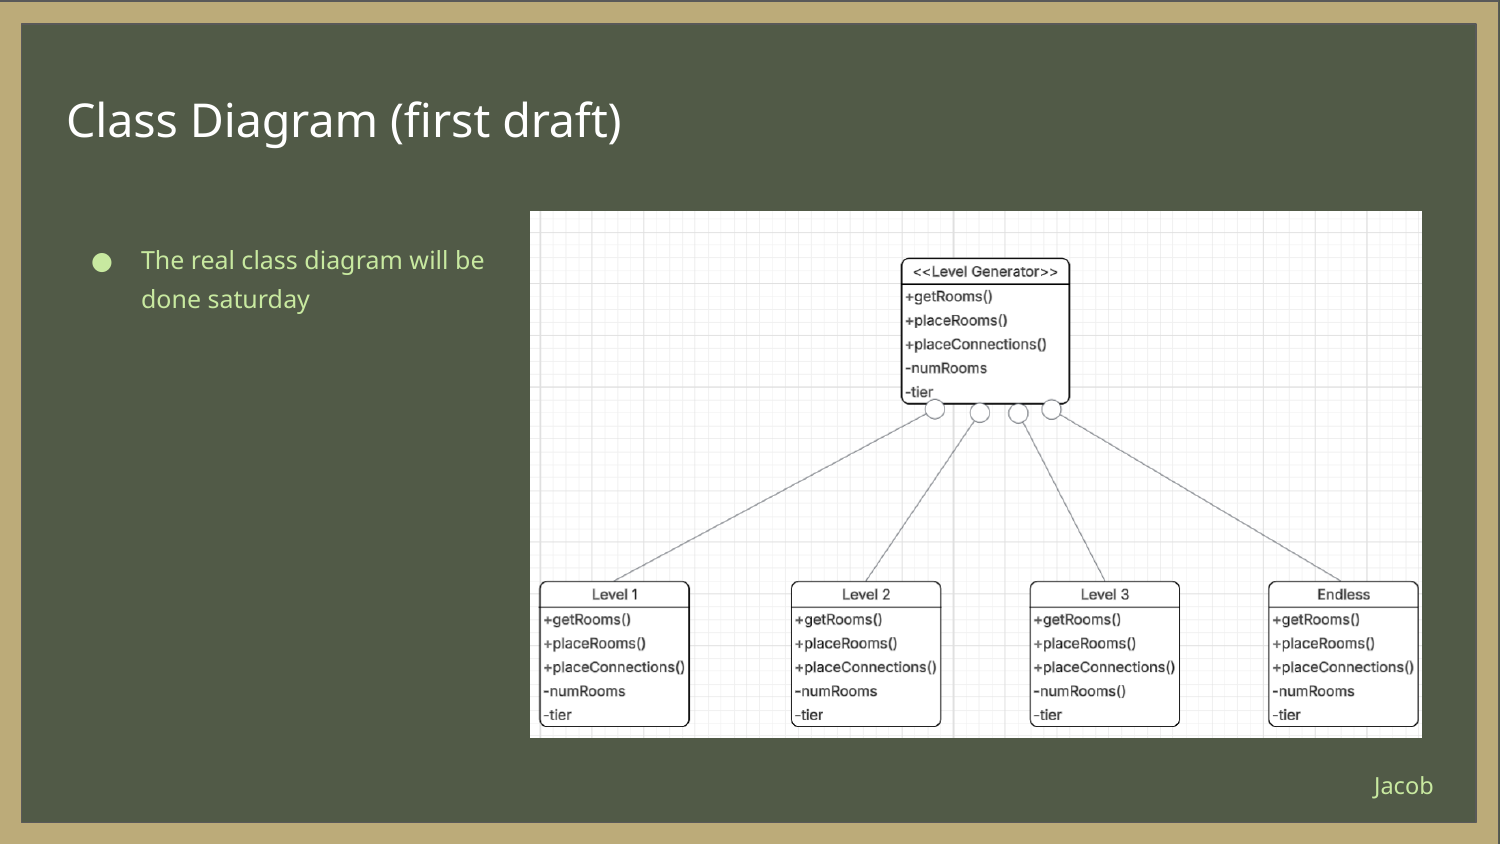

# Class Diagram (first draft)
The real class diagram will be done saturday
Jacob